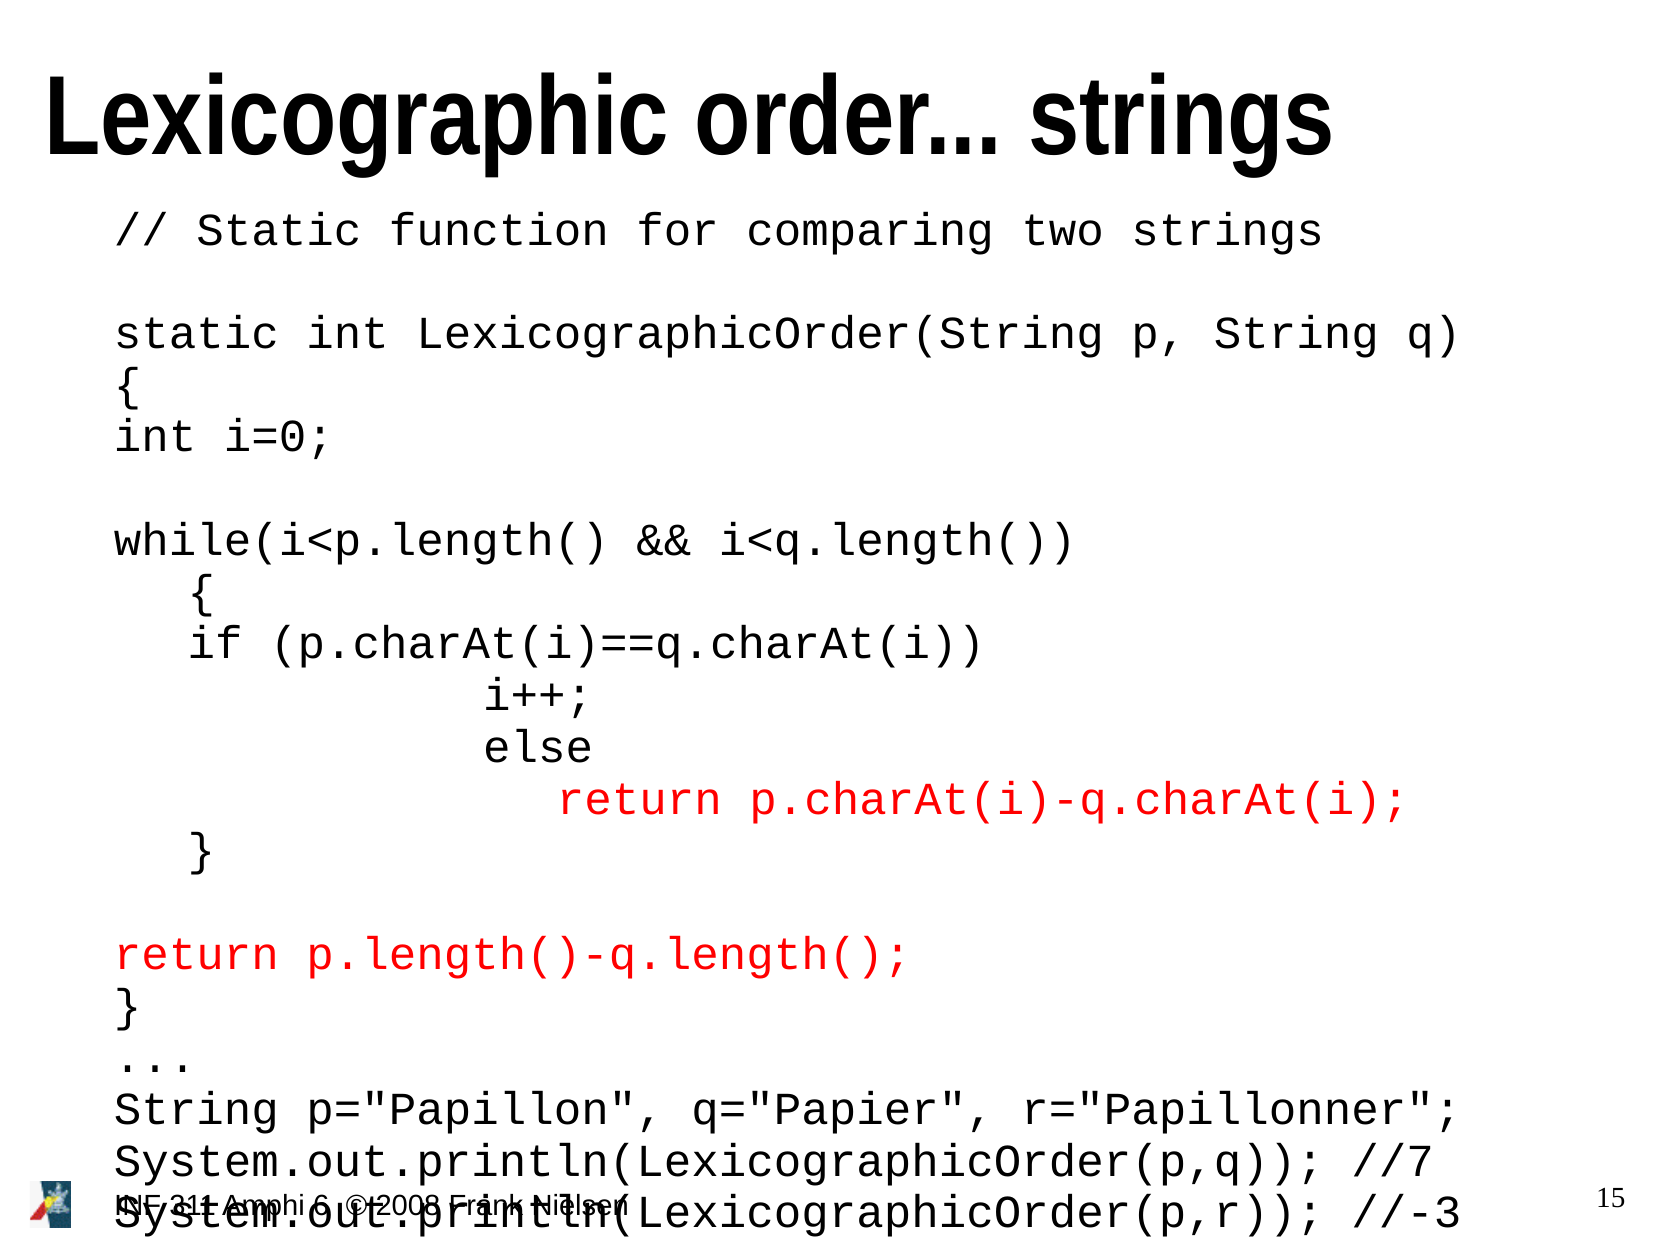

Lexicographic order... strings
// Static function for comparing two strings
static int LexicographicOrder(String p, String q)
{
int i=0;
while(i<p.length() && i<q.length())
	{
	if (p.charAt(i)==q.charAt(i))
					i++;
					else
						return p.charAt(i)-q.charAt(i);
	}
return p.length()-q.length();
}
...
String p="Papillon", q="Papier", r="Papillonner";
System.out.println(LexicographicOrder(p,q)); //7
System.out.println(LexicographicOrder(p,r)); //-3